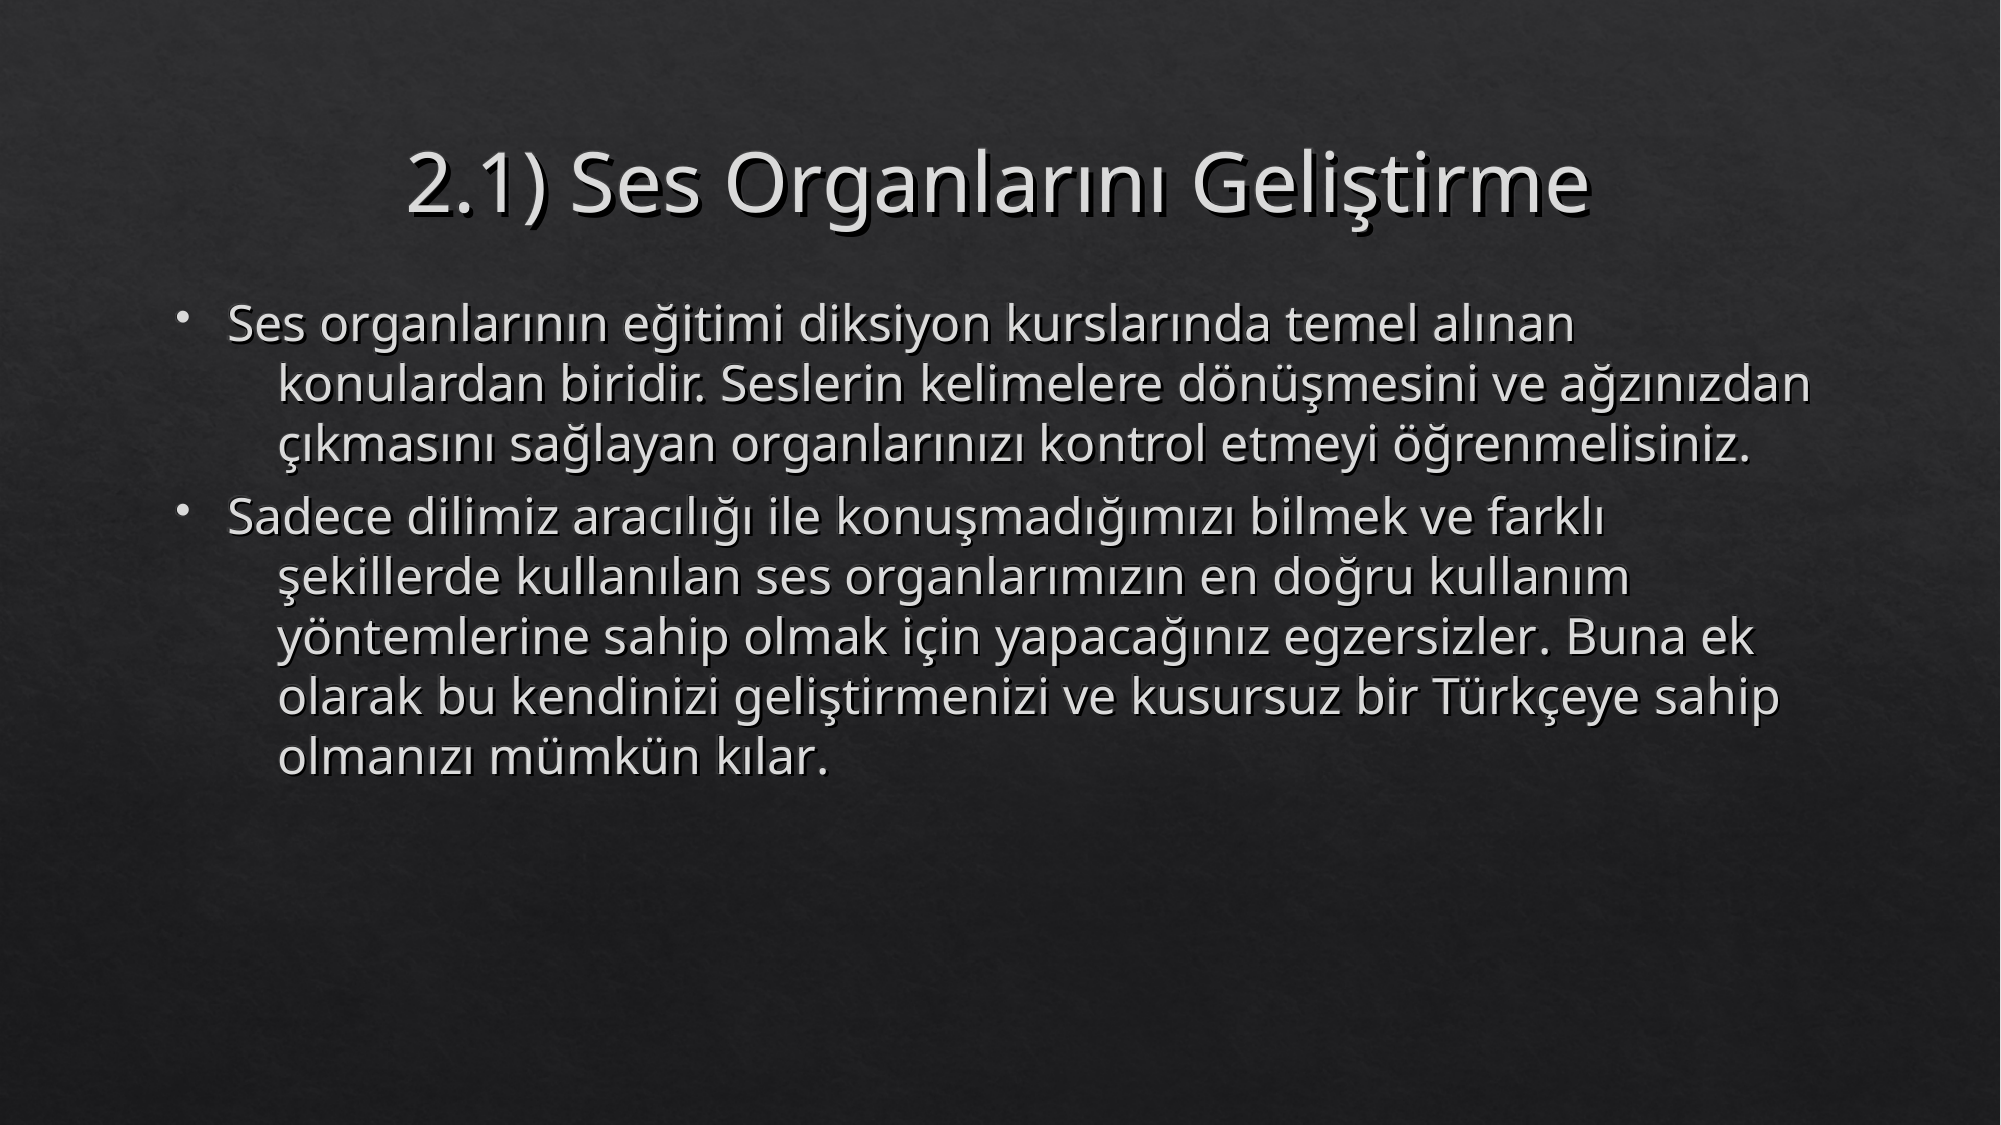

# 2.1) Ses Organlarını Geliştirme
Ses organlarının eğitimi diksiyon kurslarında temel alınan konulardan biridir. Seslerin kelimelere dönüşmesini ve ağzınızdan çıkmasını sağlayan organlarınızı kontrol etmeyi öğrenmelisiniz.
Sadece dilimiz aracılığı ile konuşmadığımızı bilmek ve farklı şekillerde kullanılan ses organlarımızın en doğru kullanım yöntemlerine sahip olmak için yapacağınız egzersizler. Buna ek olarak bu kendinizi geliştirmenizi ve kusursuz bir Türkçeye sahip olmanızı mümkün kılar.